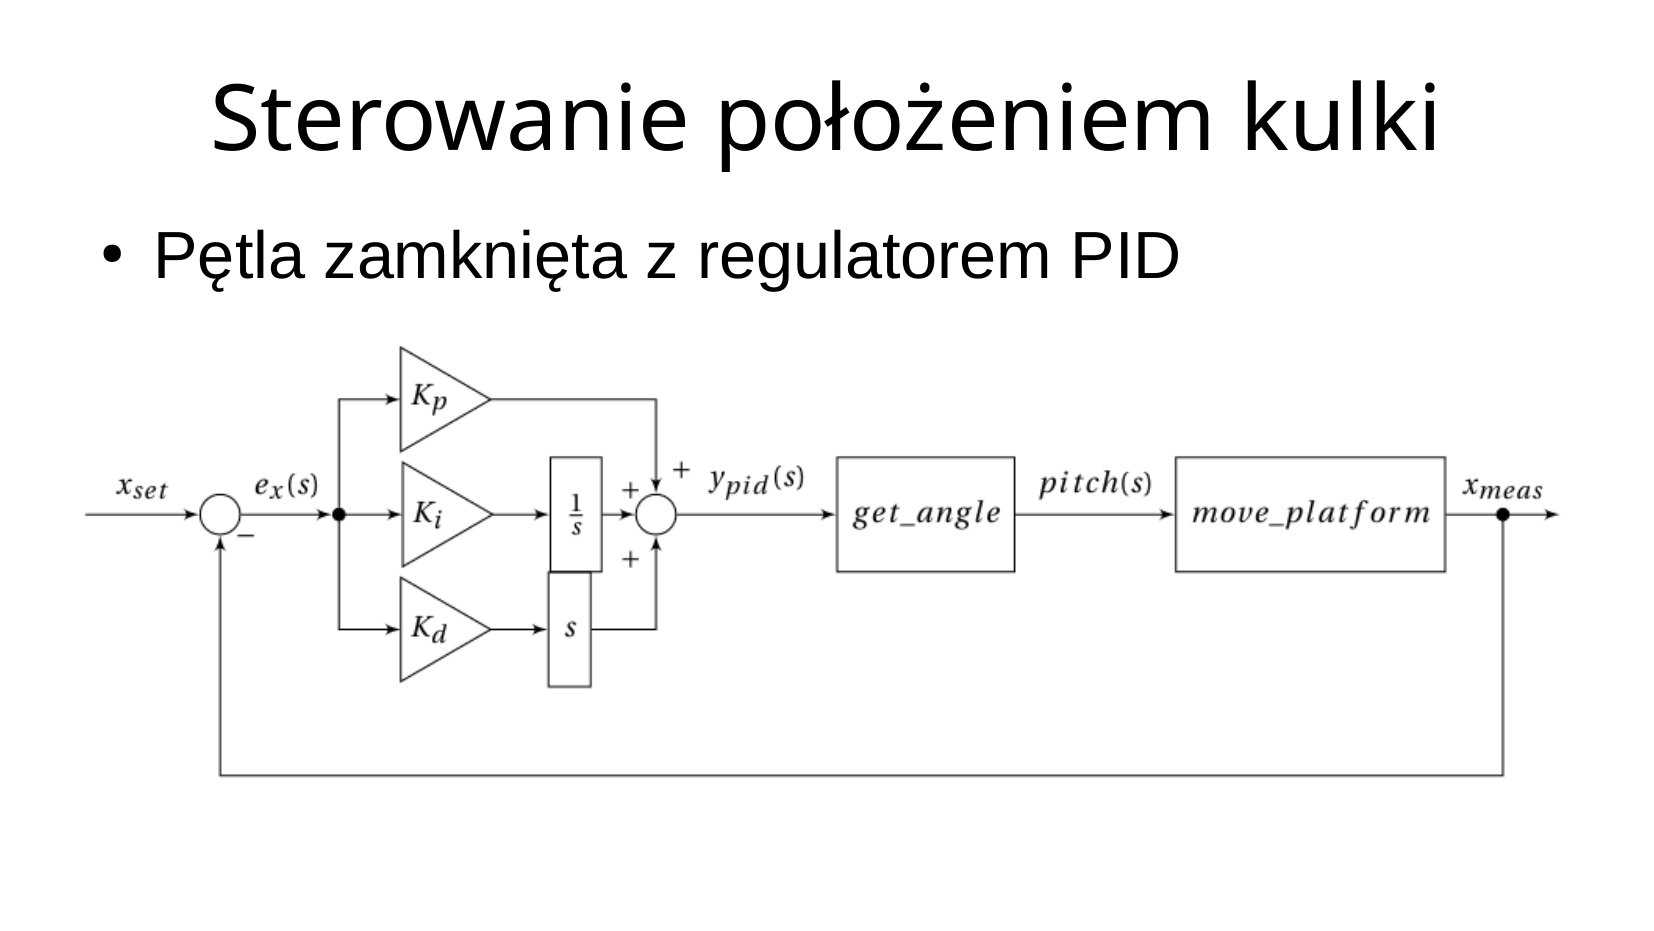

# Sterowanie położeniem kulki
Pętla zamknięta z regulatorem PID